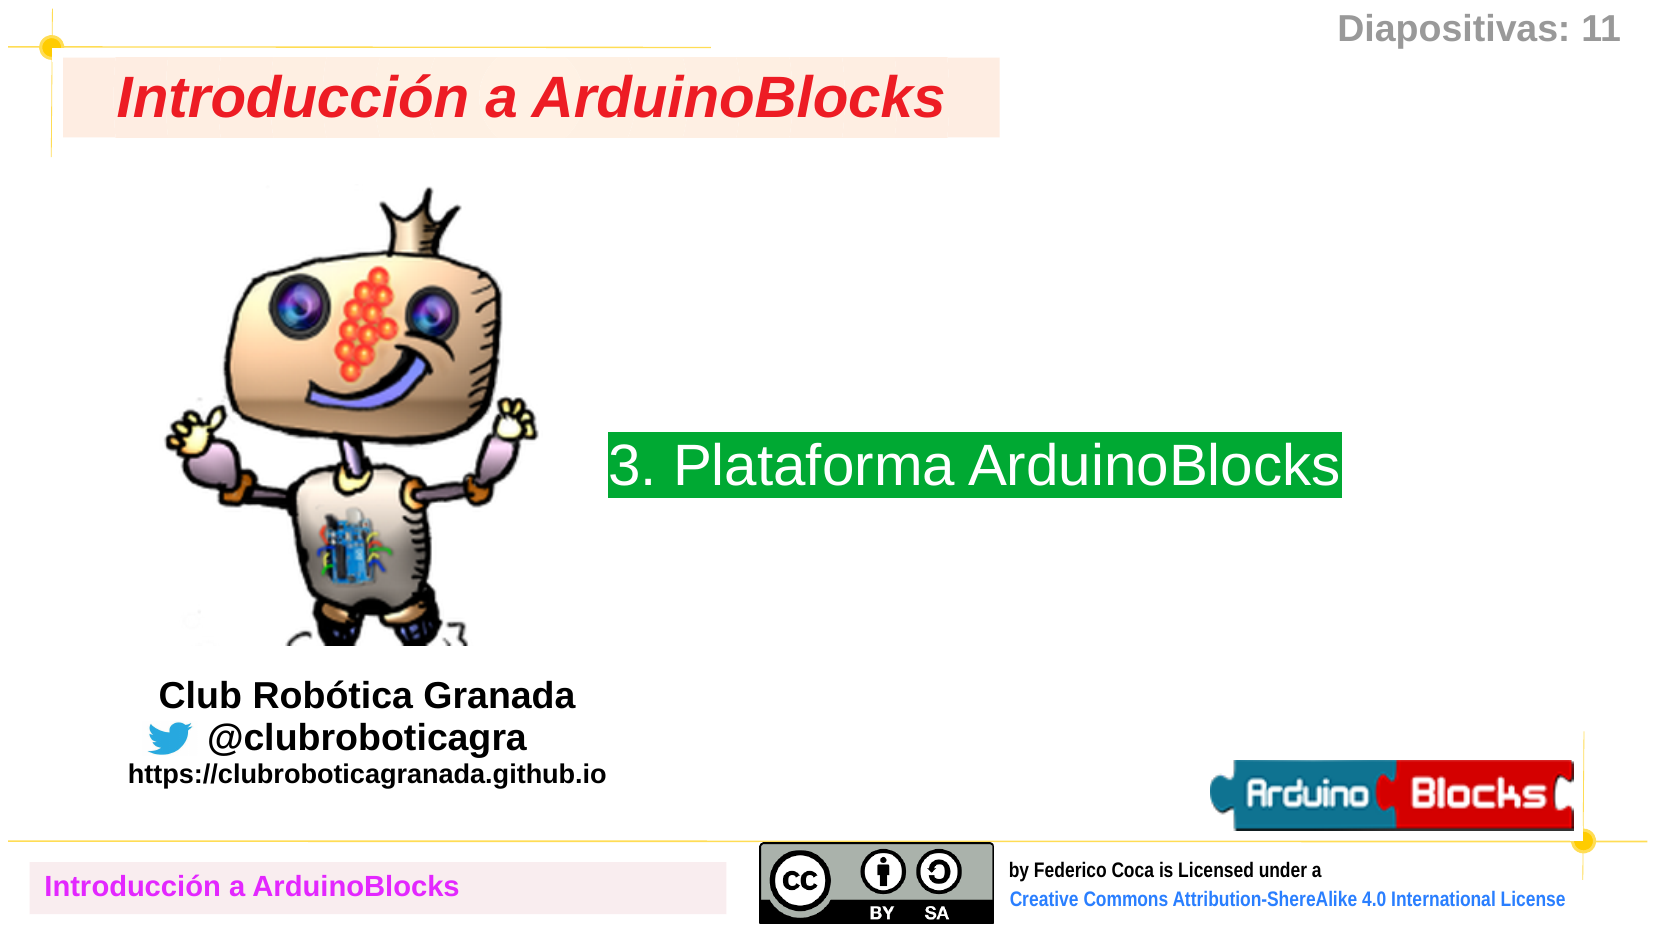

Diapositivas: 11
Introducción a ArduinoBlocks
3. Plataforma ArduinoBlocks
Club Robótica Granada
@clubroboticagra
https://clubroboticagranada.github.io
Introducción a ArduinoBlocks